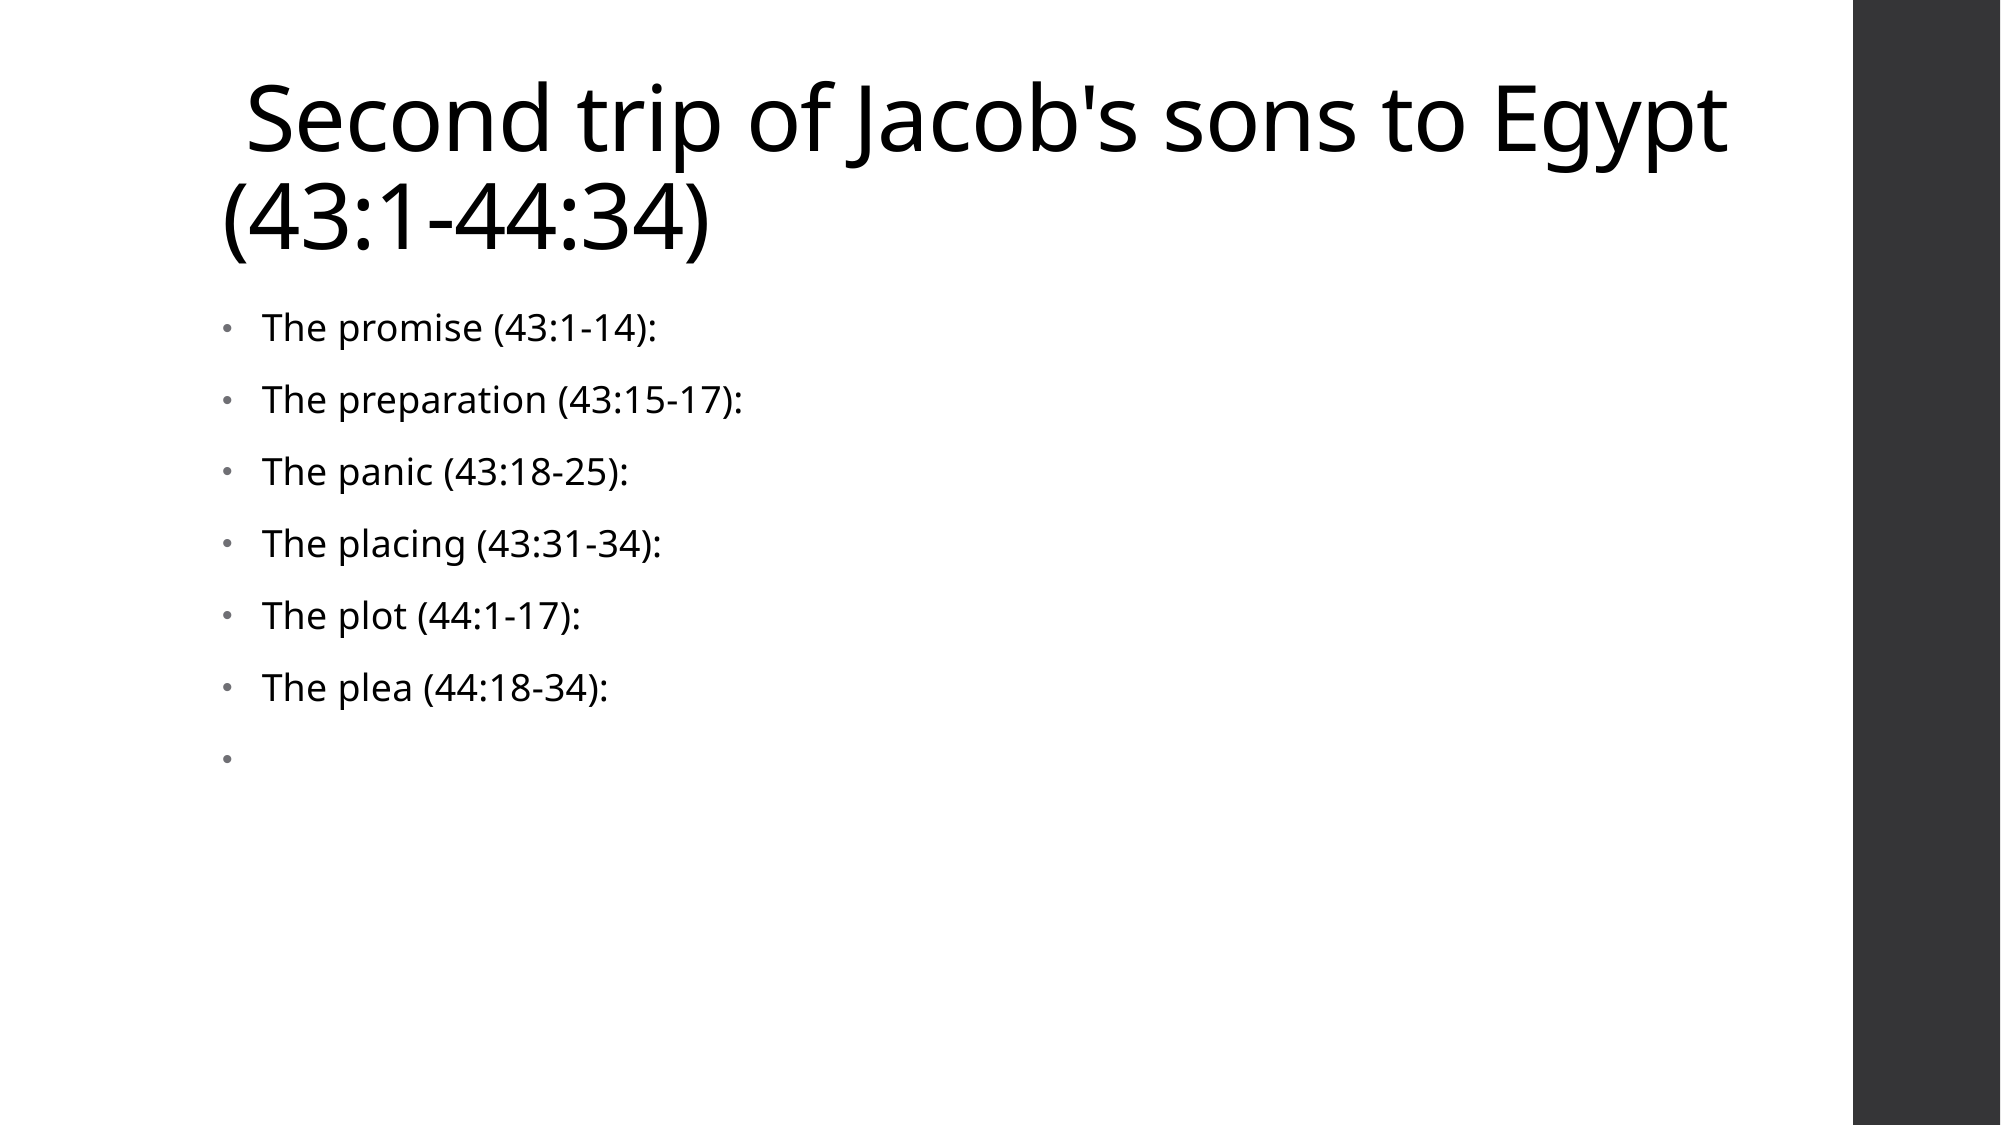

# Second trip of Jacob's sons to Egypt (43:1-44:34)
 The promise (43:1-14):
 The preparation (43:15-17):
 The panic (43:18-25):
 The placing (43:31-34):
 The plot (44:1-17):
 The plea (44:18-34):